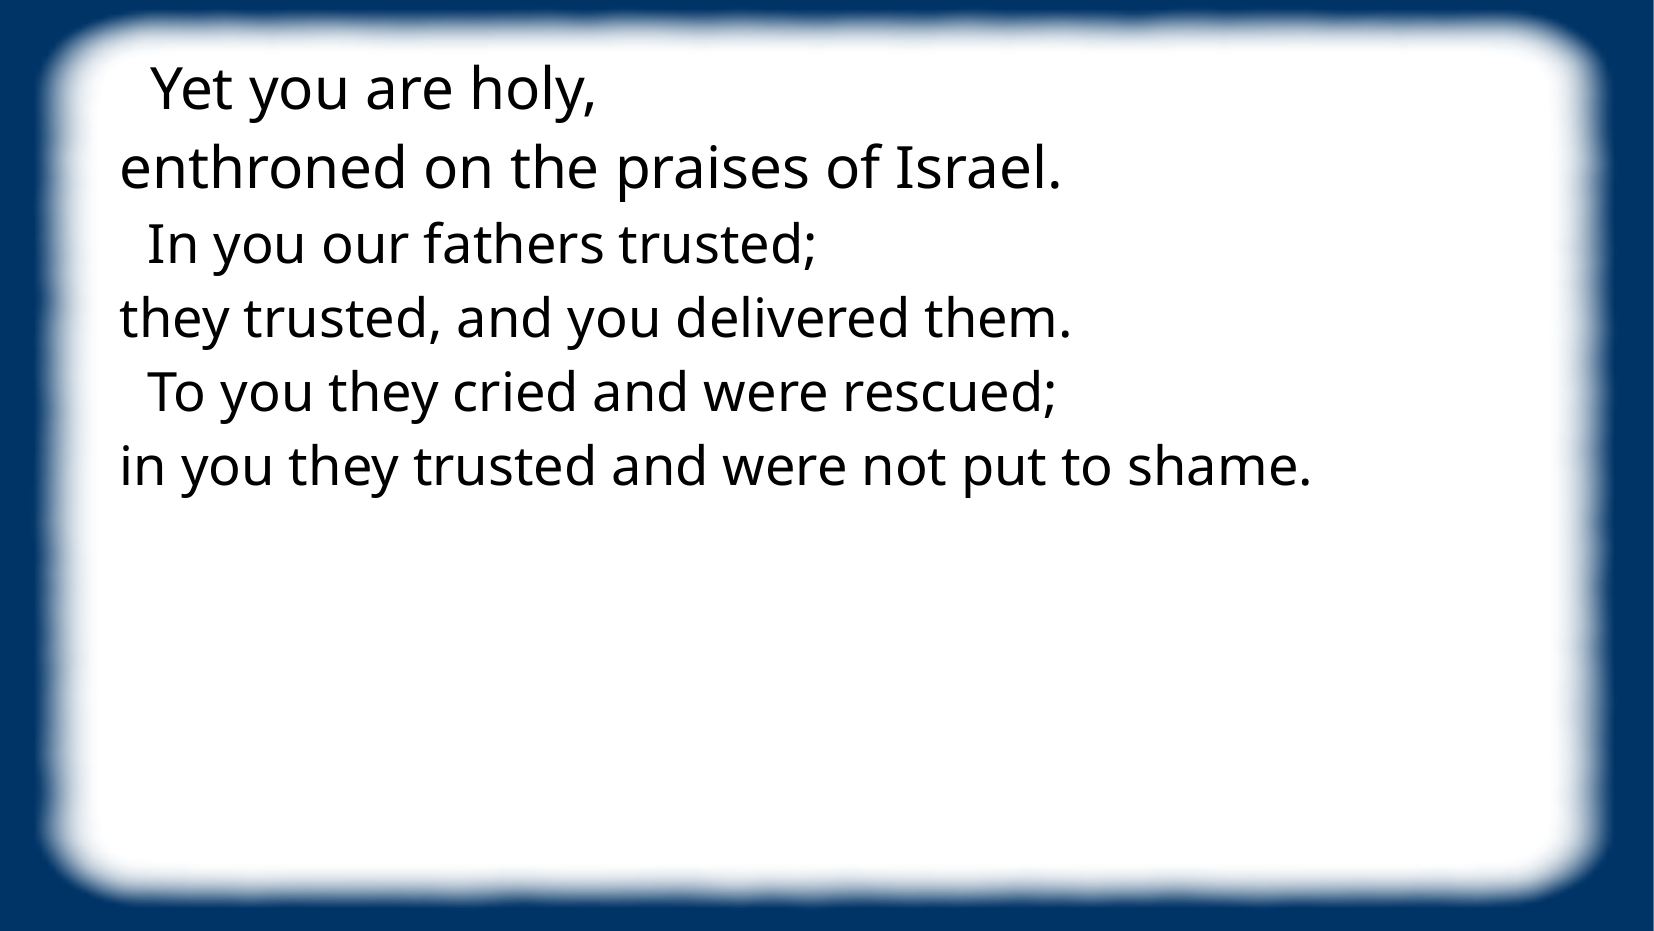

Yet you are holy,
enthroned on the praises of Israel.
 In you our fathers trusted;
they trusted, and you delivered them.
 To you they cried and were rescued;
in you they trusted and were not put to shame.